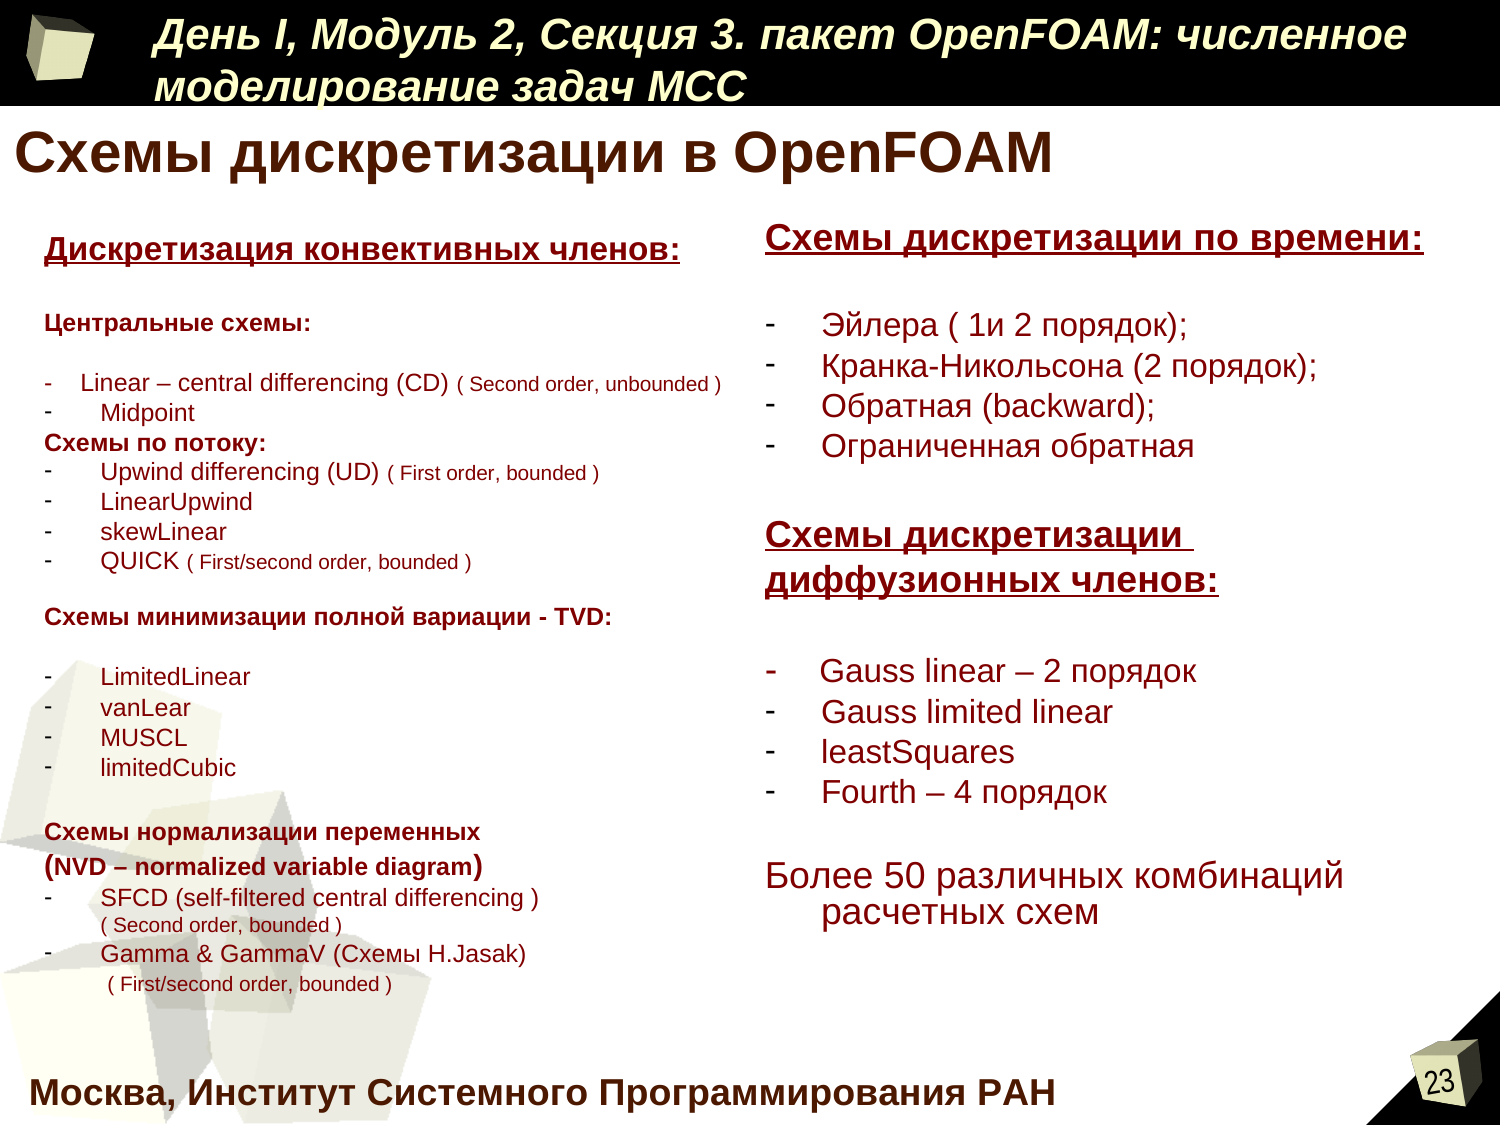

Схемы дискретизации в OpenFOAM
# Дискретизация конвективных членов:
Центральные схемы:
- Linear – central differencing (CD) ( Second order, unbounded )
Midpoint
Схемы по потоку:
Upwind differencing (UD) ( First order, bounded )
LinearUpwind
skewLinear
QUICK ( First/second order, bounded )
Схемы минимизации полной вариации - TVD:
LimitedLinear
vanLear
MUSCL
limitedCubic
Схемы нормализации переменных
(NVD – normalized variable diagram)
SFCD (self-filtered central differencing )
	( Second order, bounded )
Gamma & GammaV (Схемы H.Jasak)
	 ( First/second order, bounded )
Схемы дискретизации по времени:
Эйлера ( 1и 2 порядок);
Кранка-Никольсона (2 порядок);
Обратная (backward);
Ограниченная обратная
Схемы дискретизации
диффузионных членов:
- Gauss linear – 2 порядок
Gauss limited linear
leastSquares
Fourth – 4 порядок
Более 50 различных комбинаций расчетных схем